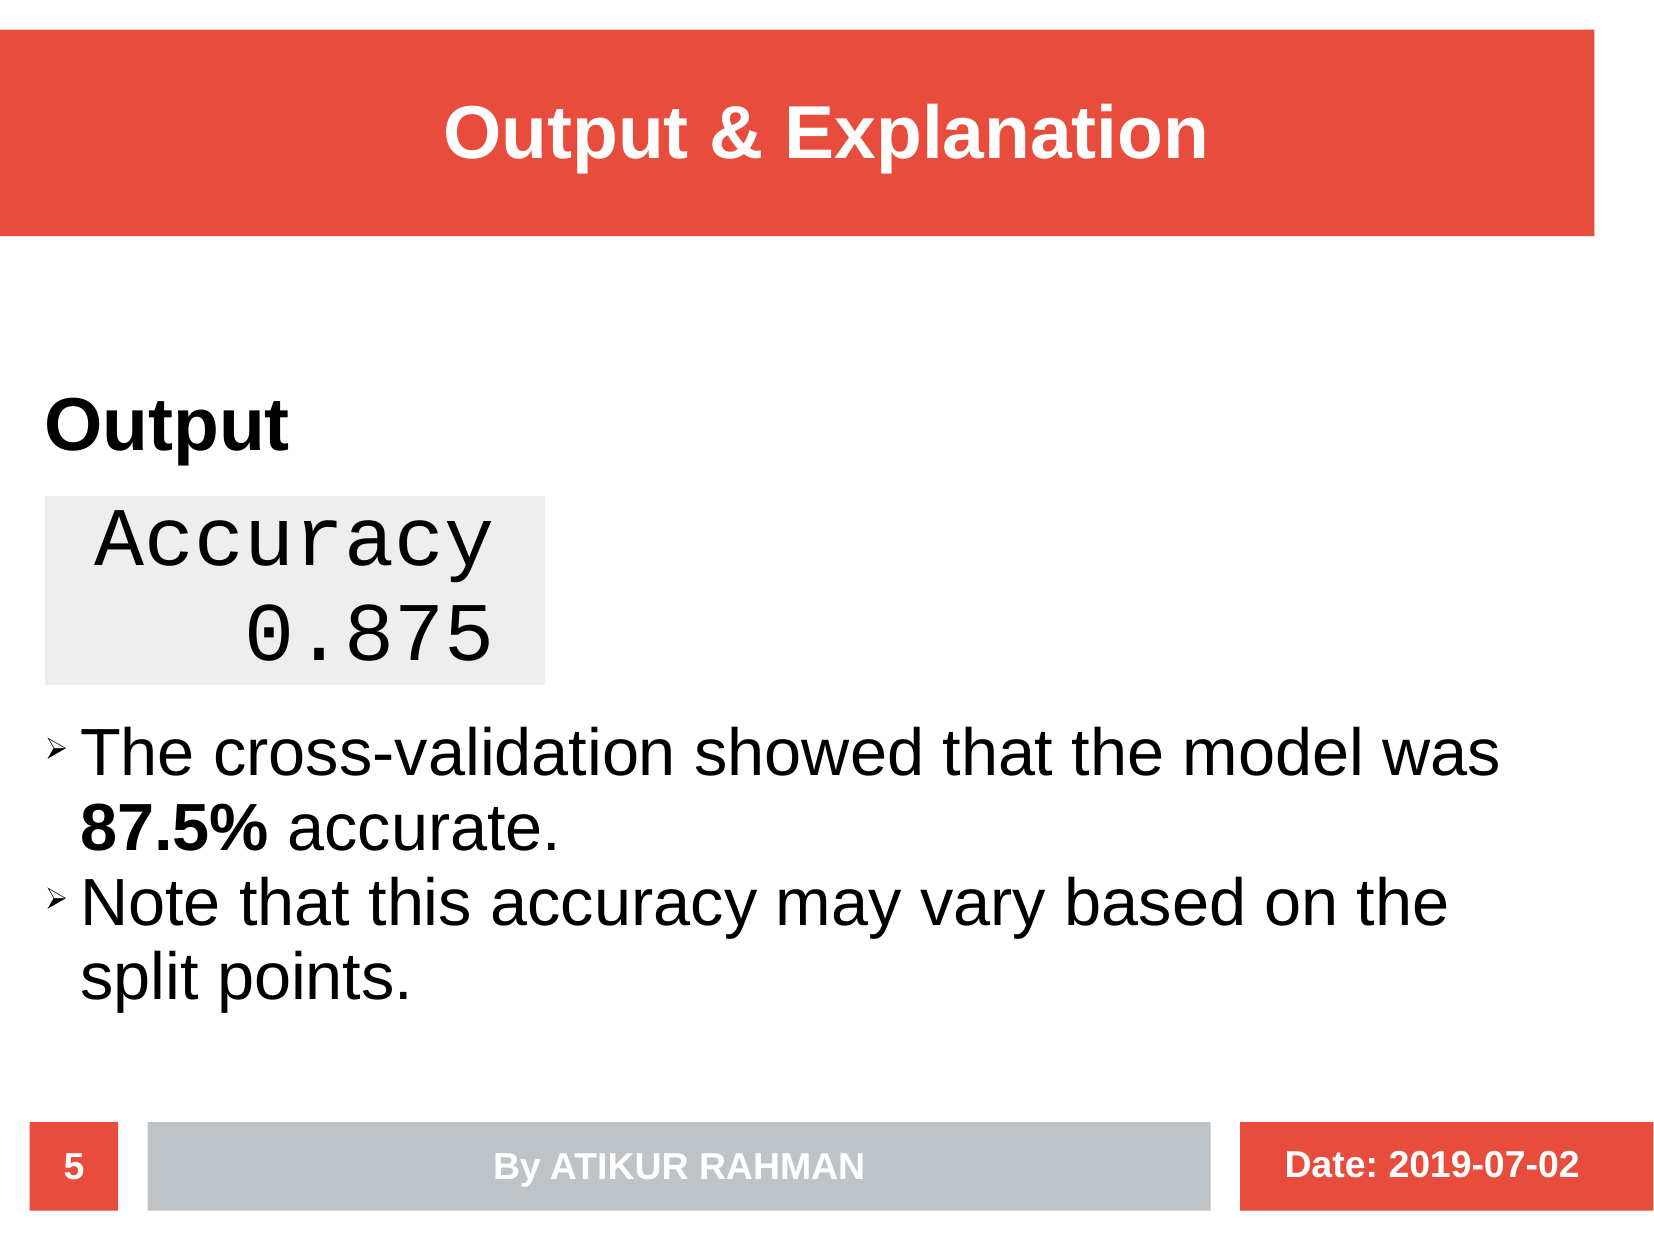

# Output & Explanation
Output
 Accuracy
 0.875
The cross-validation showed that the model was
87.5% accurate.
Note that this accuracy may vary based on the
split points.
5
By ATIKUR RAHMAN
Date: 2019-07-02